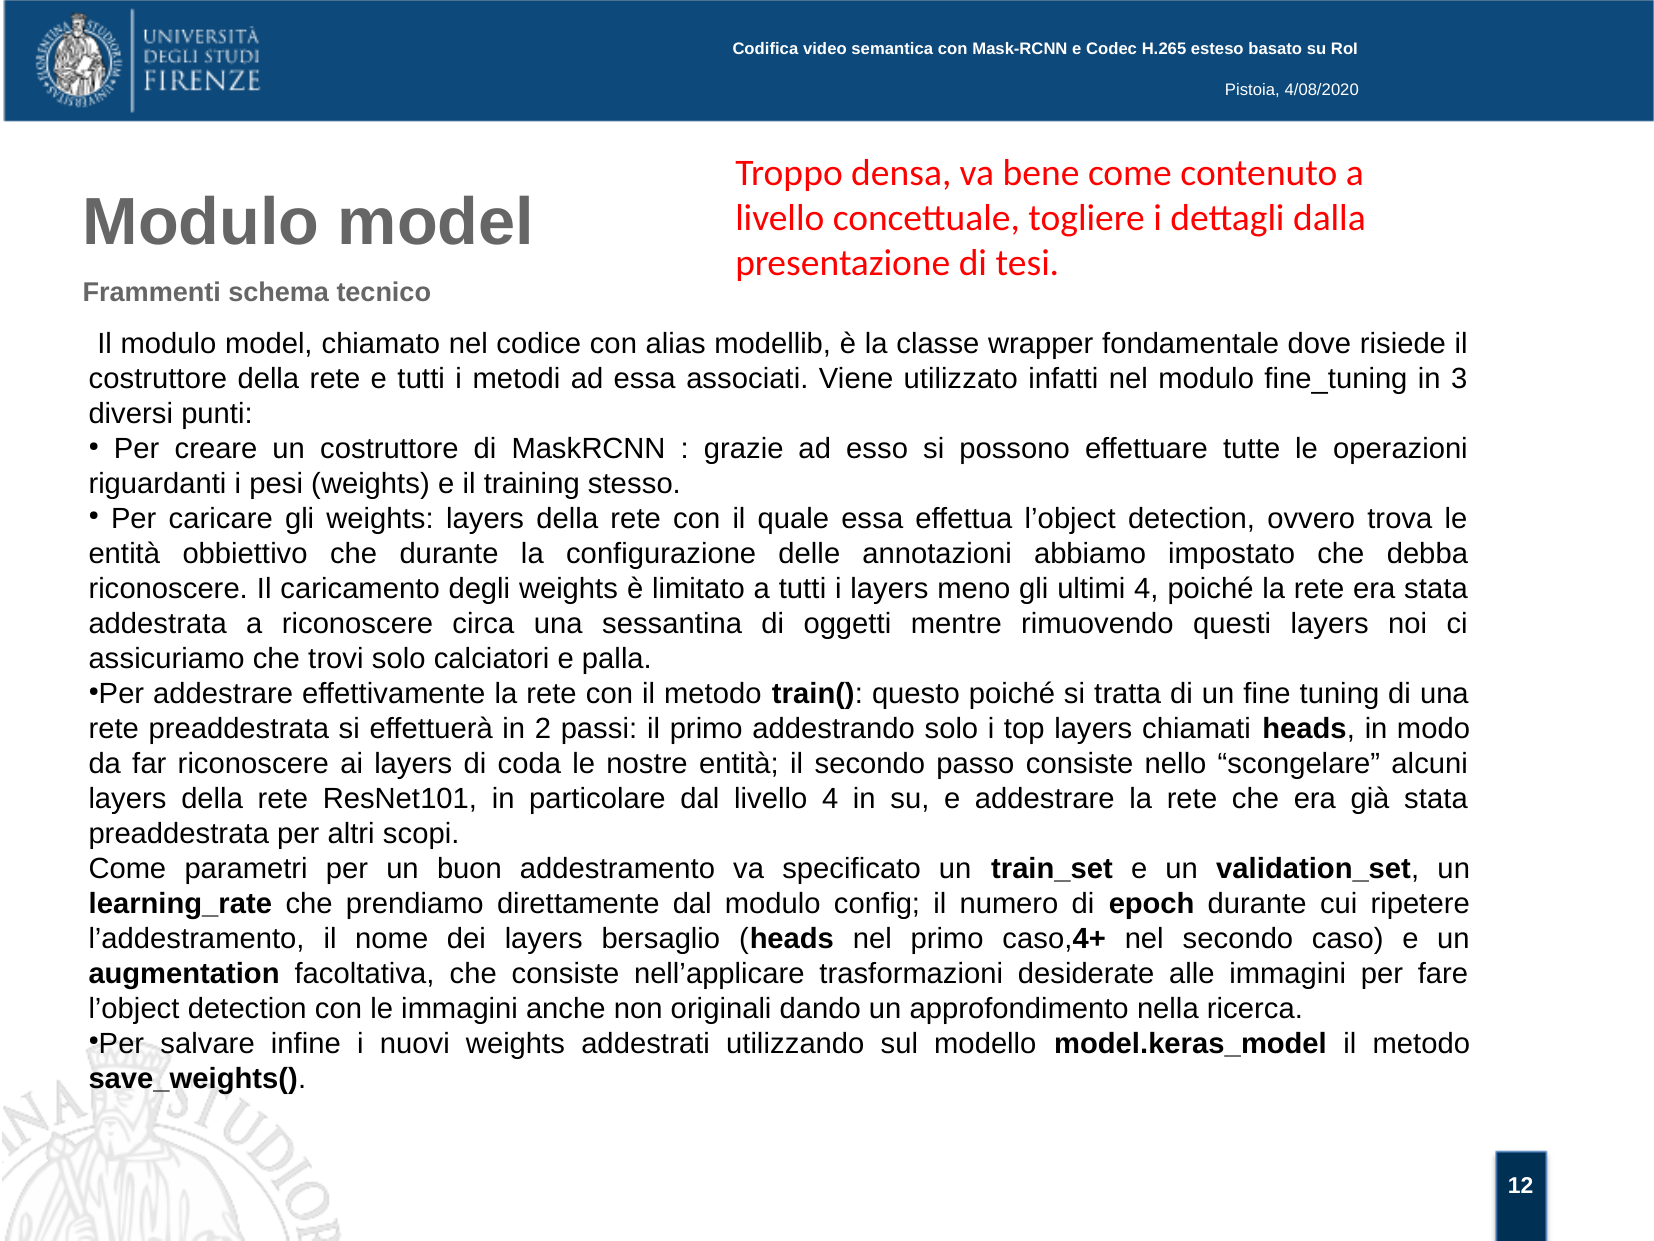

Codifica video semantica con Mask-RCNN e Codec H.265 esteso basato su RoI
Pistoia, 4/08/2020
Modulo model
Frammenti schema tecnico
Troppo densa, va bene come contenuto a livello concettuale, togliere i dettagli dalla presentazione di tesi.
 Il modulo model, chiamato nel codice con alias modellib, è la classe wrapper fondamentale dove risiede il costruttore della rete e tutti i metodi ad essa associati. Viene utilizzato infatti nel modulo fine_tuning in 3 diversi punti:
 Per creare un costruttore di MaskRCNN : grazie ad esso si possono effettuare tutte le operazioni riguardanti i pesi (weights) e il training stesso.
 Per caricare gli weights: layers della rete con il quale essa effettua l’object detection, ovvero trova le entità obbiettivo che durante la configurazione delle annotazioni abbiamo impostato che debba riconoscere. Il caricamento degli weights è limitato a tutti i layers meno gli ultimi 4, poiché la rete era stata addestrata a riconoscere circa una sessantina di oggetti mentre rimuovendo questi layers noi ci assicuriamo che trovi solo calciatori e palla.
Per addestrare effettivamente la rete con il metodo train(): questo poiché si tratta di un fine tuning di una rete preaddestrata si effettuerà in 2 passi: il primo addestrando solo i top layers chiamati heads, in modo da far riconoscere ai layers di coda le nostre entità; il secondo passo consiste nello “scongelare” alcuni layers della rete ResNet101, in particolare dal livello 4 in su, e addestrare la rete che era già stata preaddestrata per altri scopi.
Come parametri per un buon addestramento va specificato un train_set e un validation_set, un learning_rate che prendiamo direttamente dal modulo config; il numero di epoch durante cui ripetere l’addestramento, il nome dei layers bersaglio (heads nel primo caso,4+ nel secondo caso) e un augmentation facoltativa, che consiste nell’applicare trasformazioni desiderate alle immagini per fare l’object detection con le immagini anche non originali dando un approfondimento nella ricerca.
Per salvare infine i nuovi weights addestrati utilizzando sul modello model.keras_model il metodo save_weights().
12